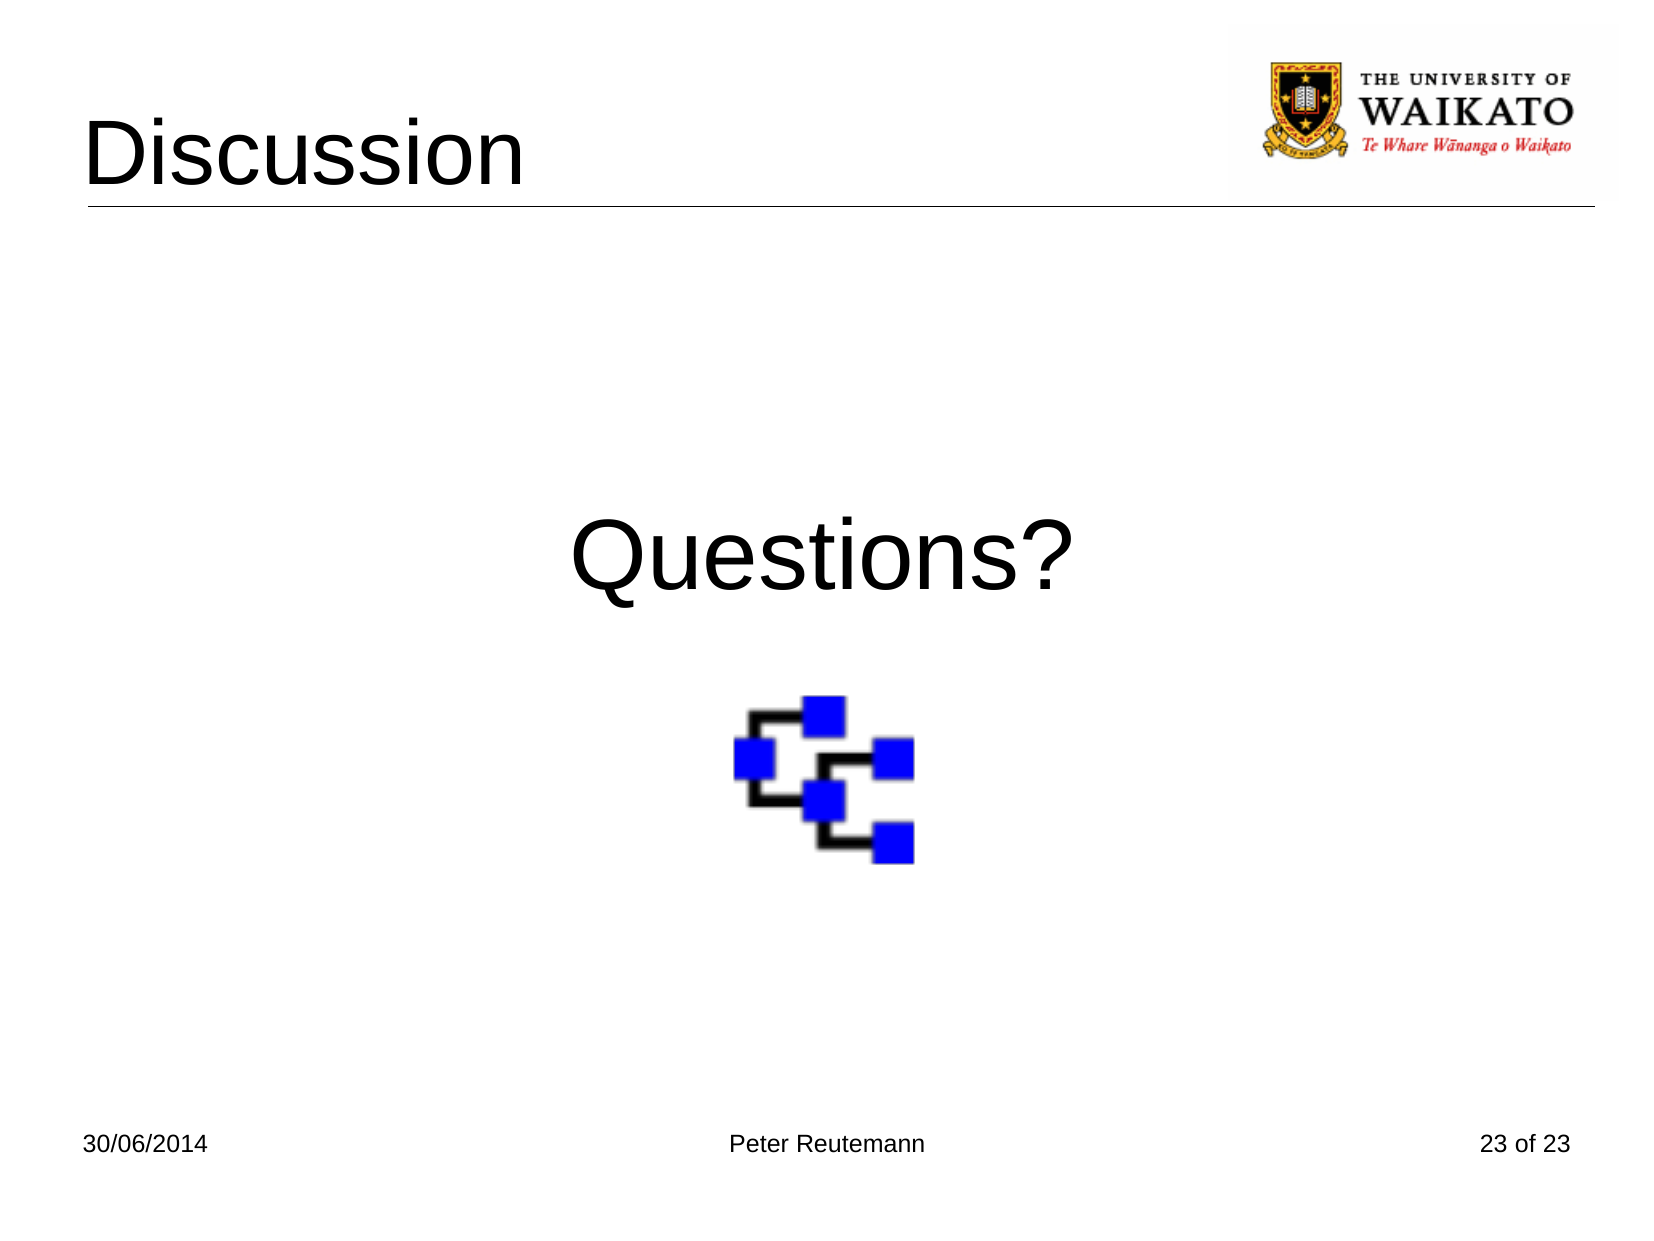

# Discussion
 Questions?
30/06/2014
Peter Reutemann
23